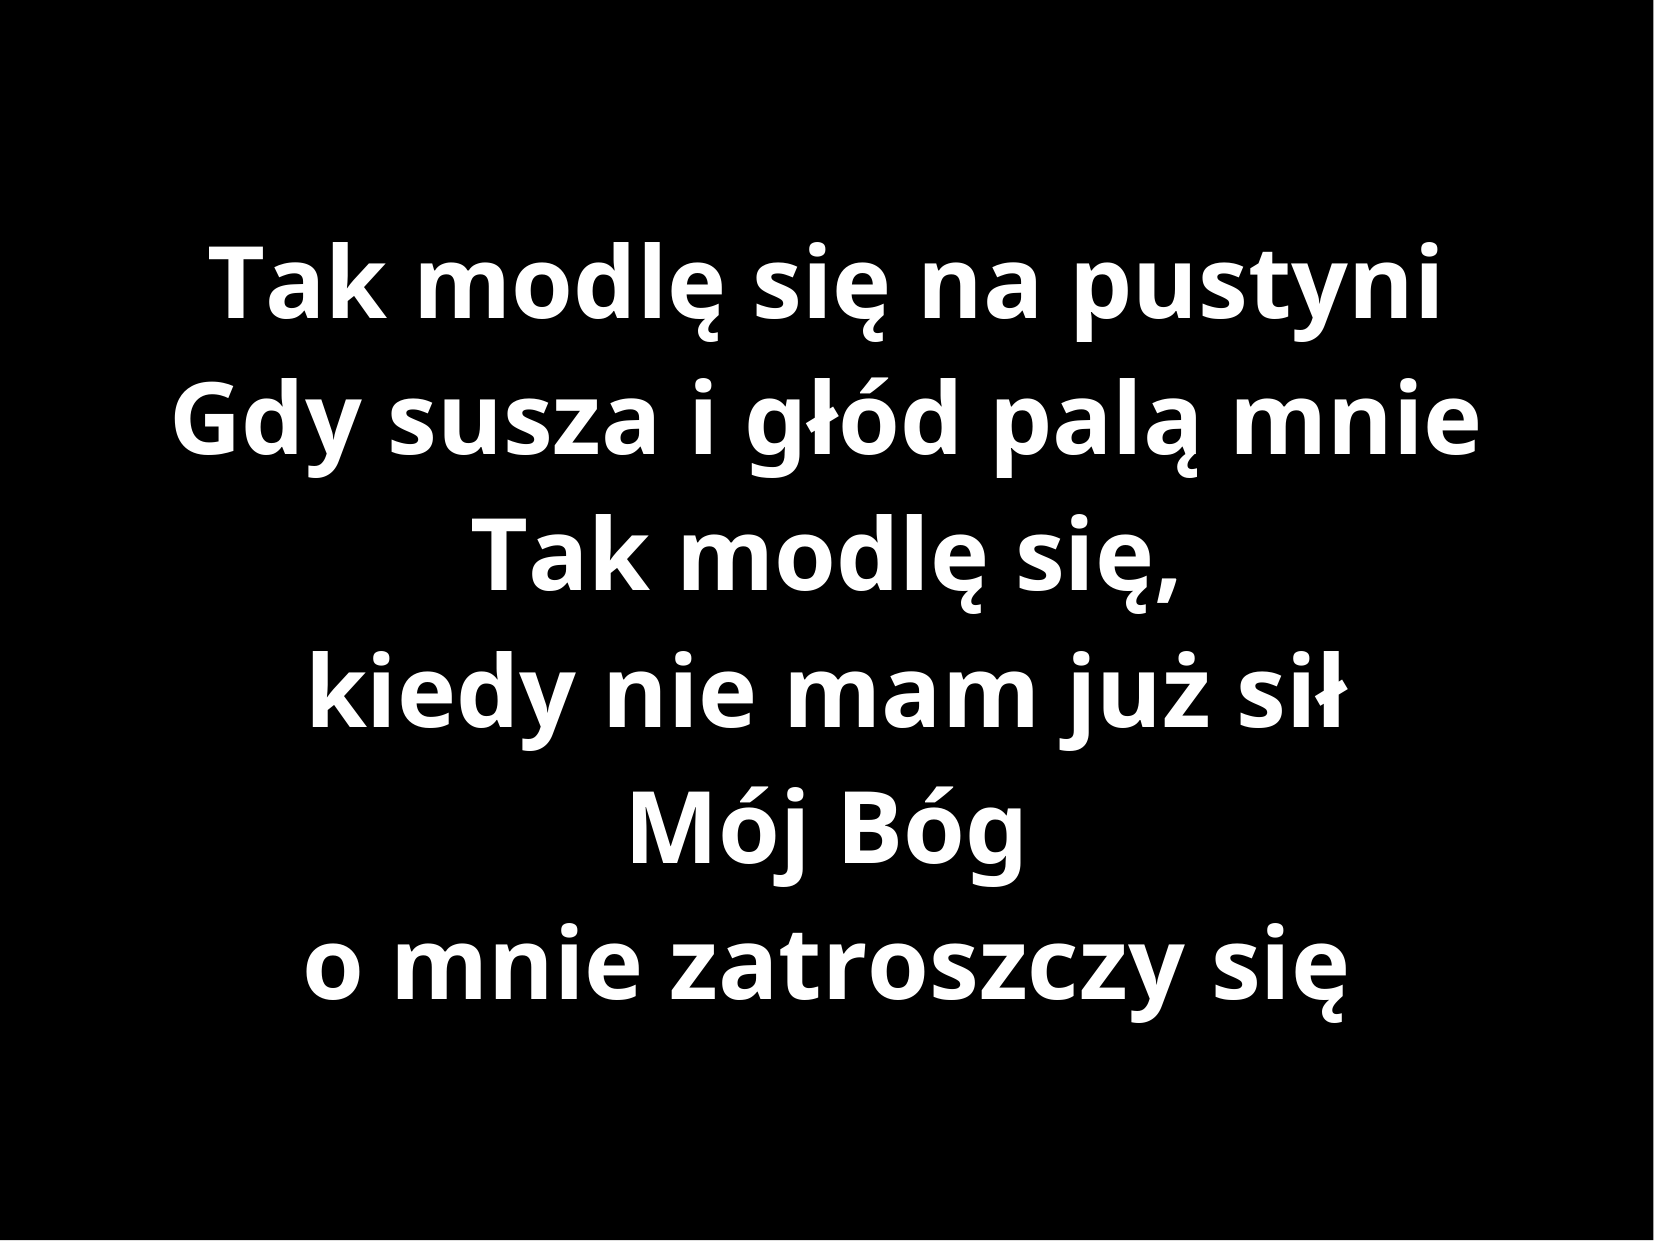

# Tak modlę się na pustyni Gdy susza i głód palą mnie Tak modlę się, kiedy nie mam już sił Mój Bóg o mnie zatroszczy się